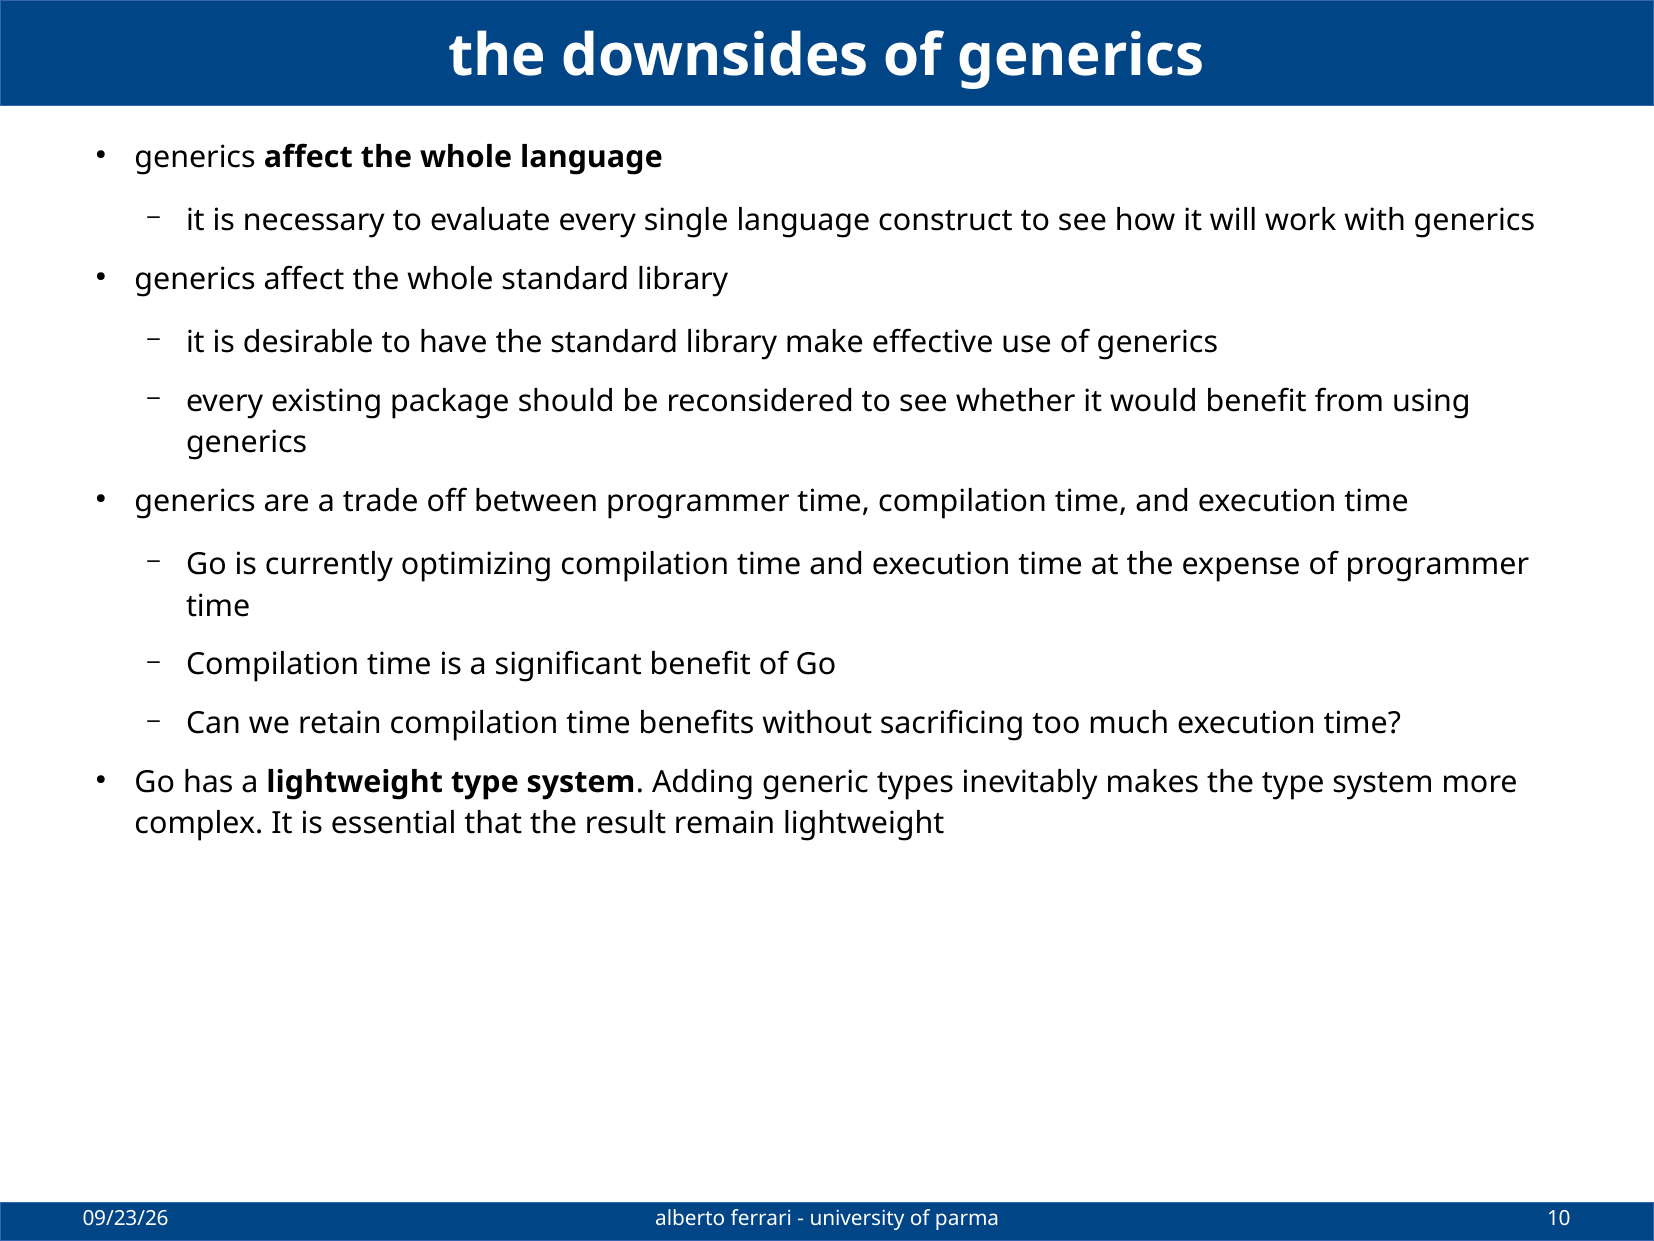

# the downsides of generics
generics affect the whole language
it is necessary to evaluate every single language construct to see how it will work with generics
generics affect the whole standard library
it is desirable to have the standard library make effective use of generics
every existing package should be reconsidered to see whether it would benefit from using generics
generics are a trade off between programmer time, compilation time, and execution time
Go is currently optimizing compilation time and execution time at the expense of programmer time
Compilation time is a significant benefit of Go
Can we retain compilation time benefits without sacrificing too much execution time?
Go has a lightweight type system. Adding generic types inevitably makes the type system more complex. It is essential that the result remain lightweight
alberto ferrari - university of parma
10